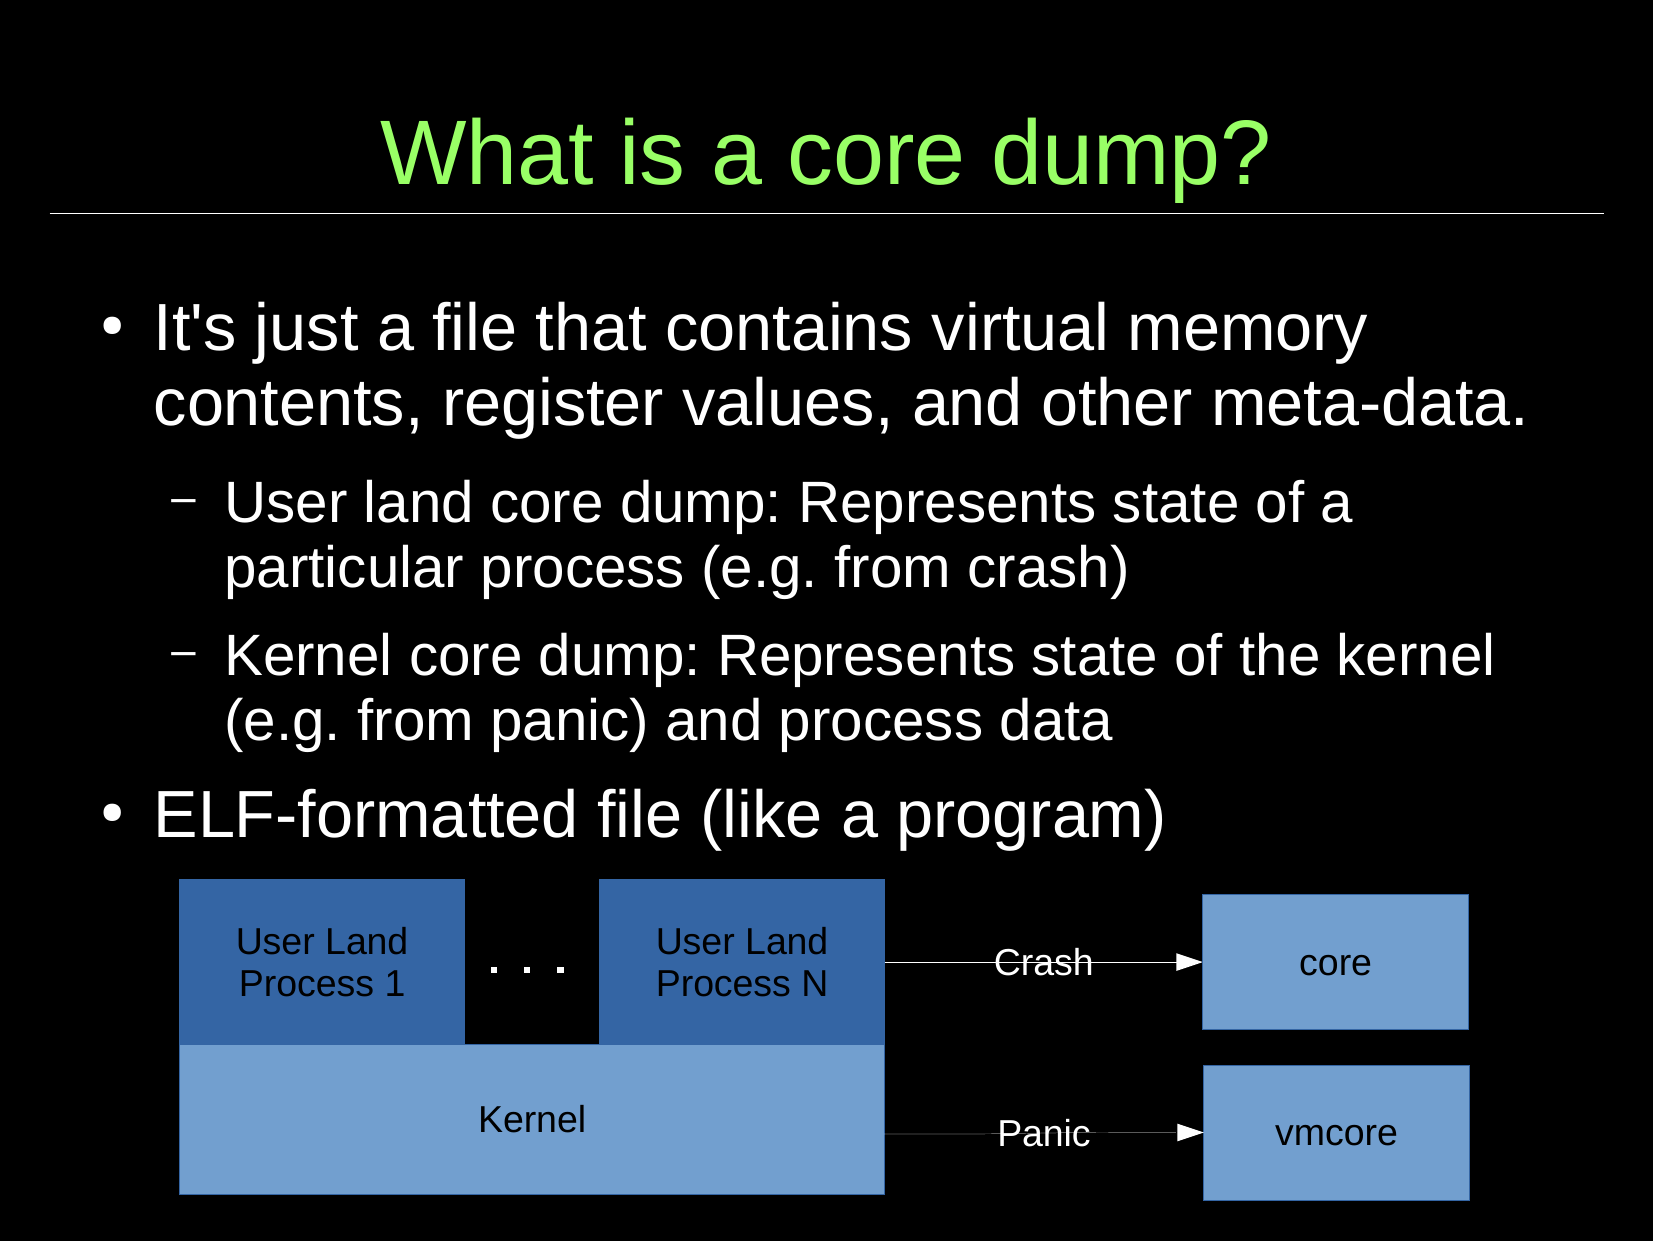

# What is a core dump?
It's just a file that contains virtual memory contents, register values, and other meta-data.
User land core dump: Represents state of a particular process (e.g. from crash)
Kernel core dump: Represents state of the kernel (e.g. from panic) and process data
ELF-formatted file (like a program)
User Land
Process 1
User Land
Process N
core
Kernel
vmcore